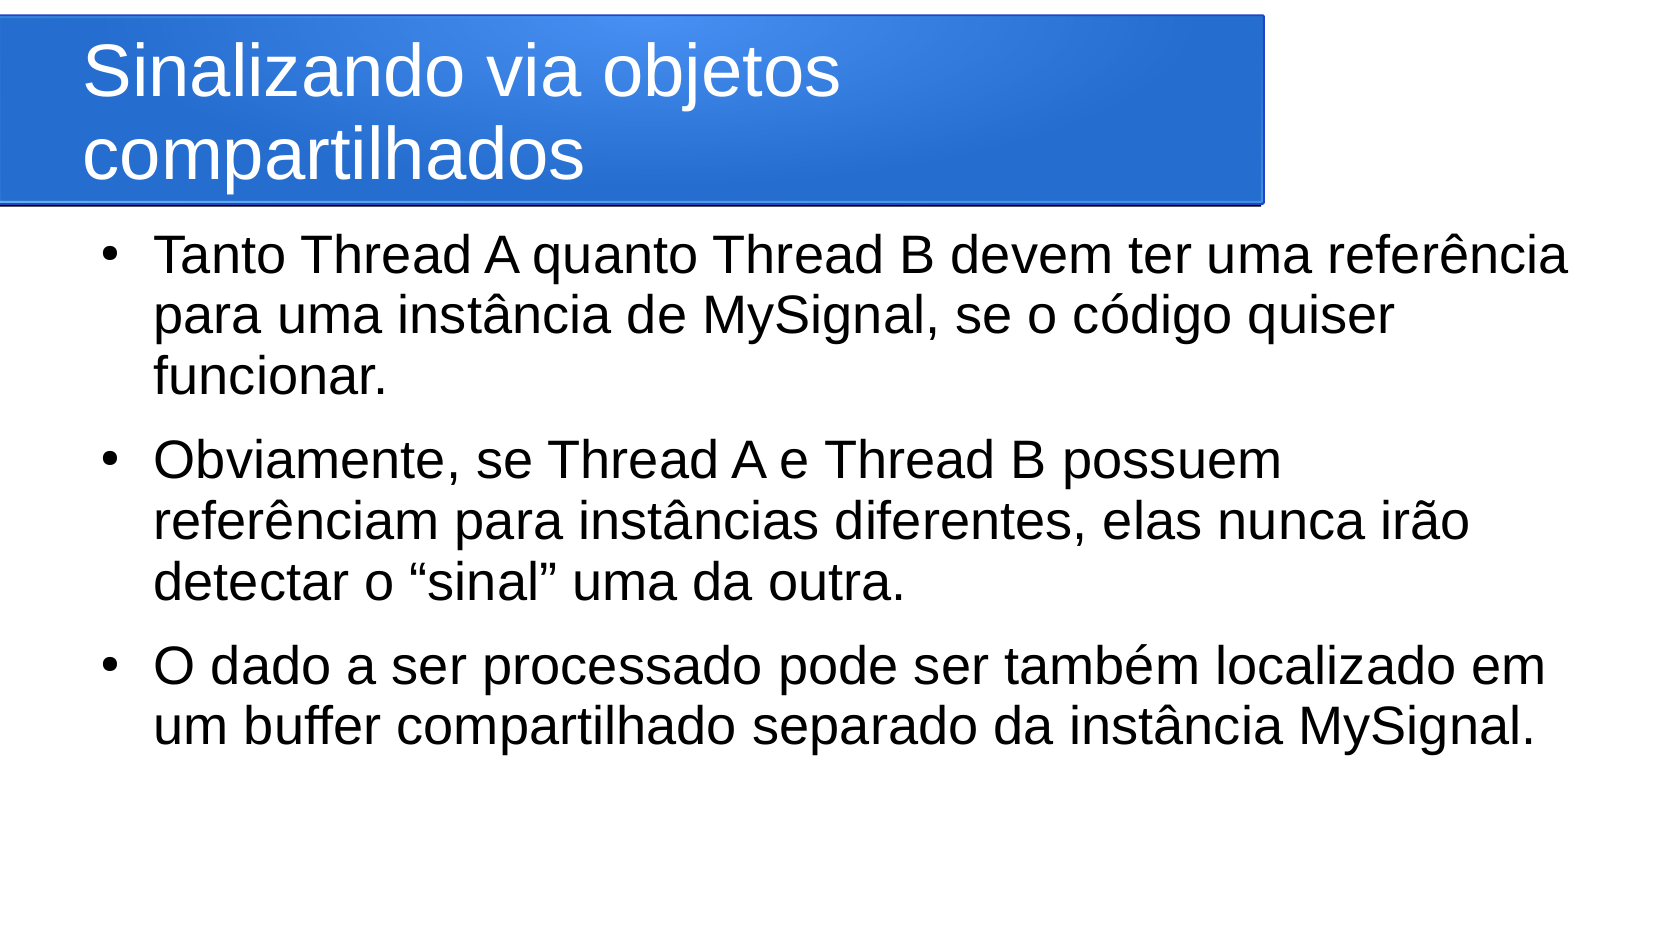

# Sinalizando via objetos compartilhados
Tanto Thread A quanto Thread B devem ter uma referência para uma instância de MySignal, se o código quiser funcionar.
Obviamente, se Thread A e Thread B possuem referênciam para instâncias diferentes, elas nunca irão detectar o “sinal” uma da outra.
O dado a ser processado pode ser também localizado em um buffer compartilhado separado da instância MySignal.